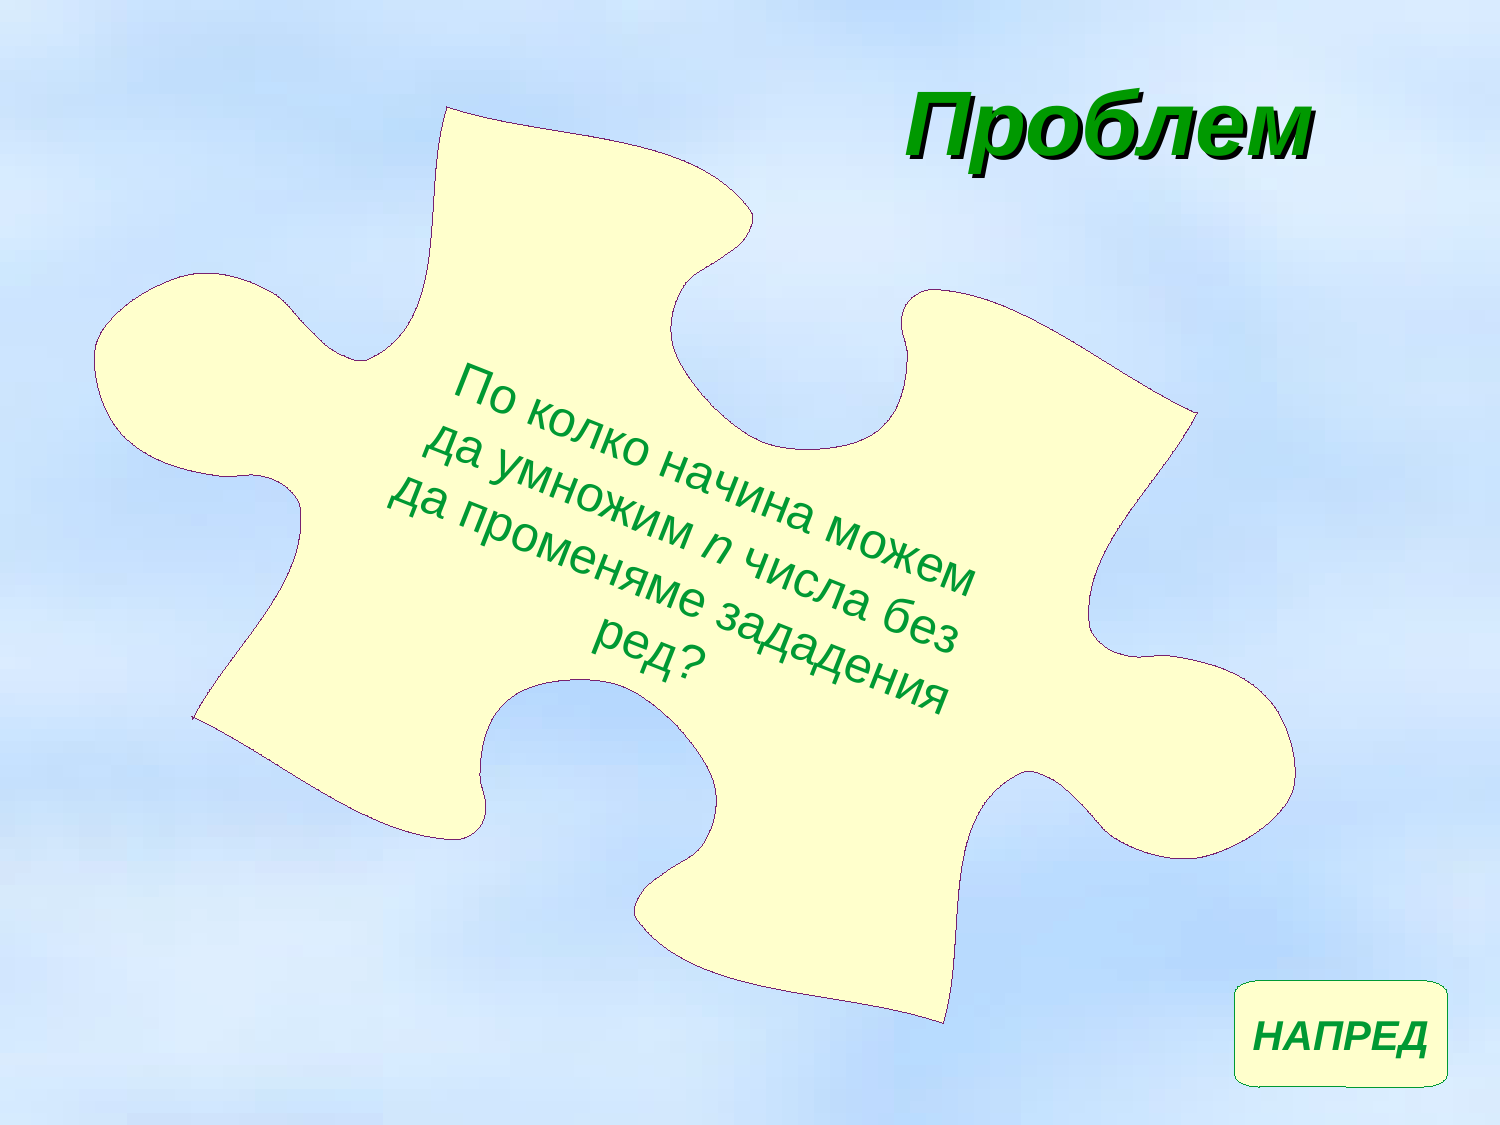

# Проблем
По колко начина можем да умножим n числа без да променяме зададения ред?
НАПРЕД